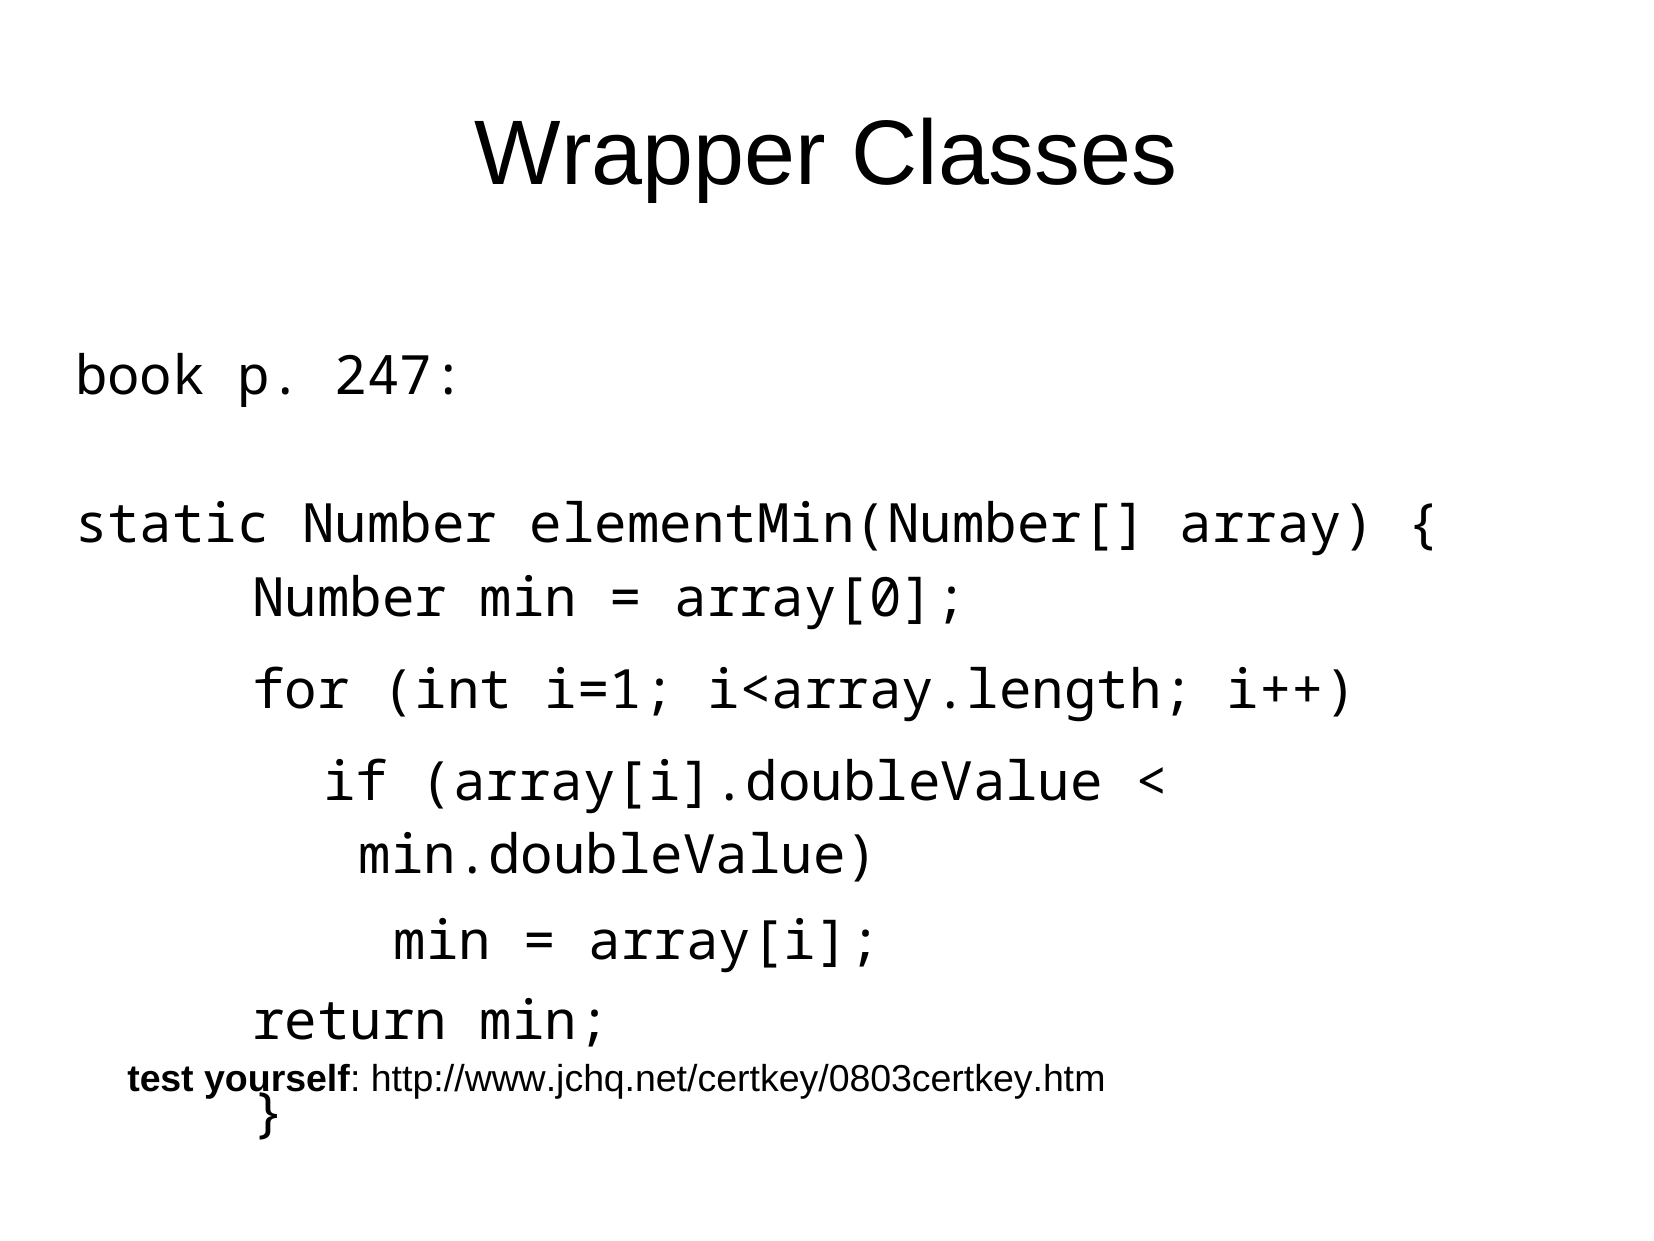

# Wrapper Classes
book p. 247:
static Number elementMin(Number[] array) {
Number min = array[0];
for (int i=1; i<array.length; i++)
if (array[i].doubleValue < min.doubleValue)
min = array[i];
return min;
}
test yourself: http://www.jchq.net/certkey/0803certkey.htm